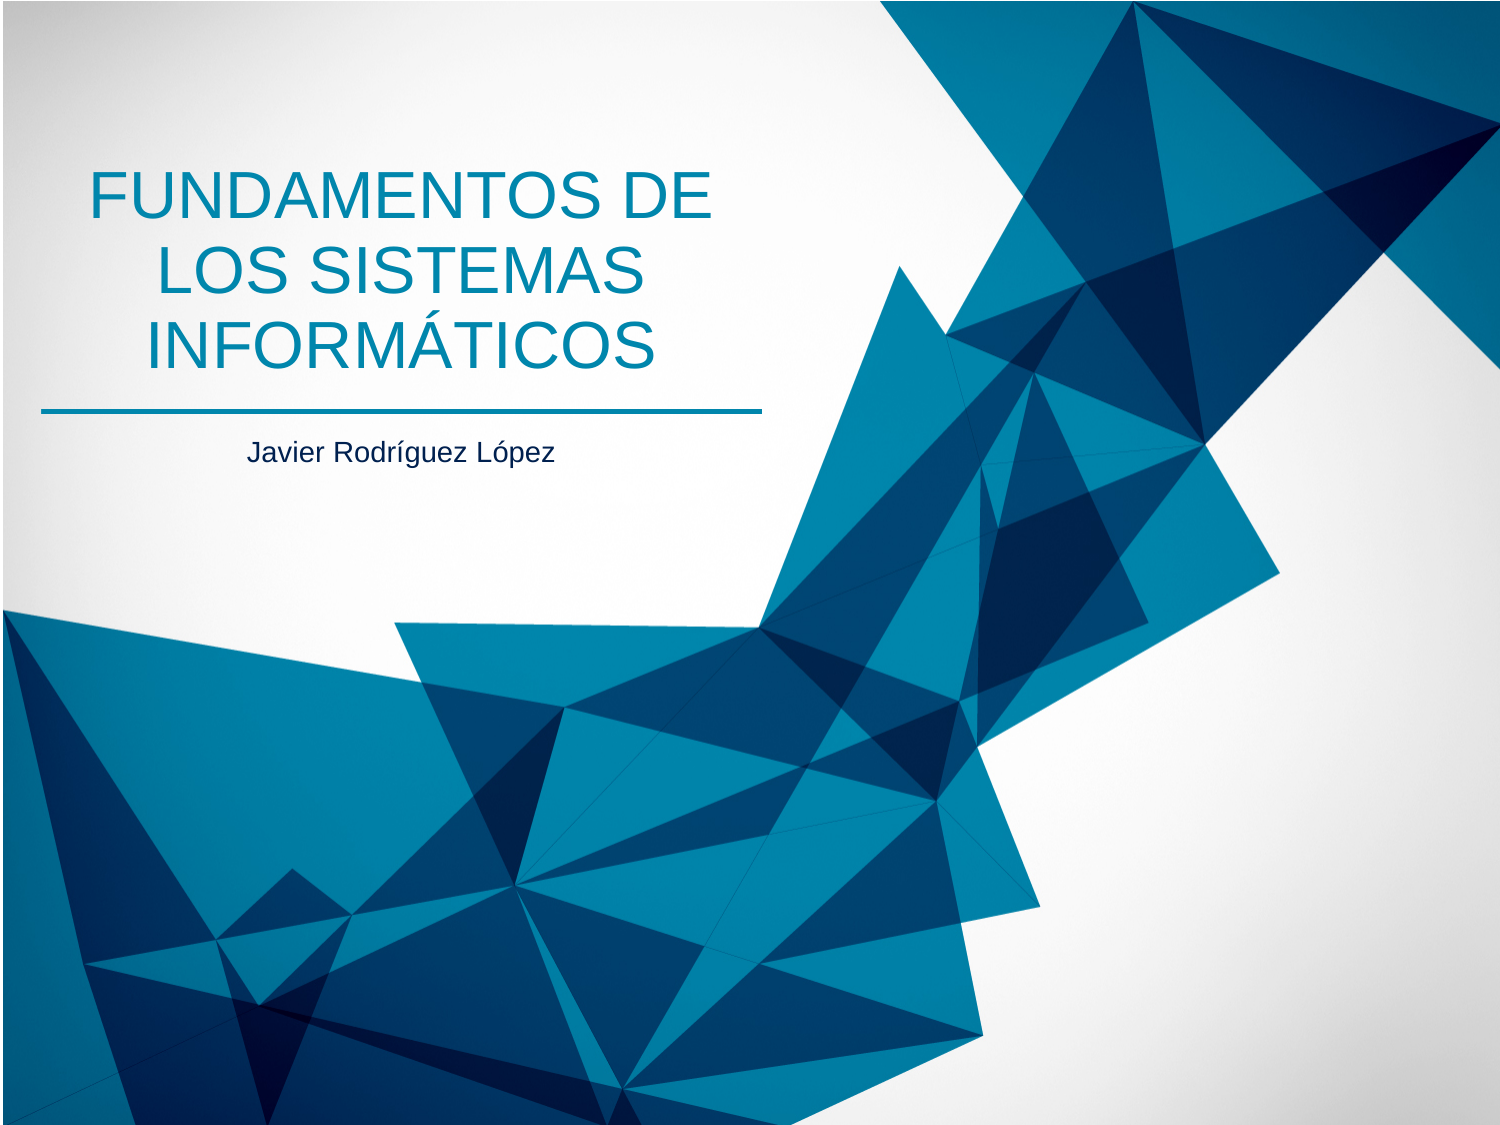

# FUNDAMENTOS DE LOS SISTEMAS INFORMÁTICOS
Javier Rodríguez López